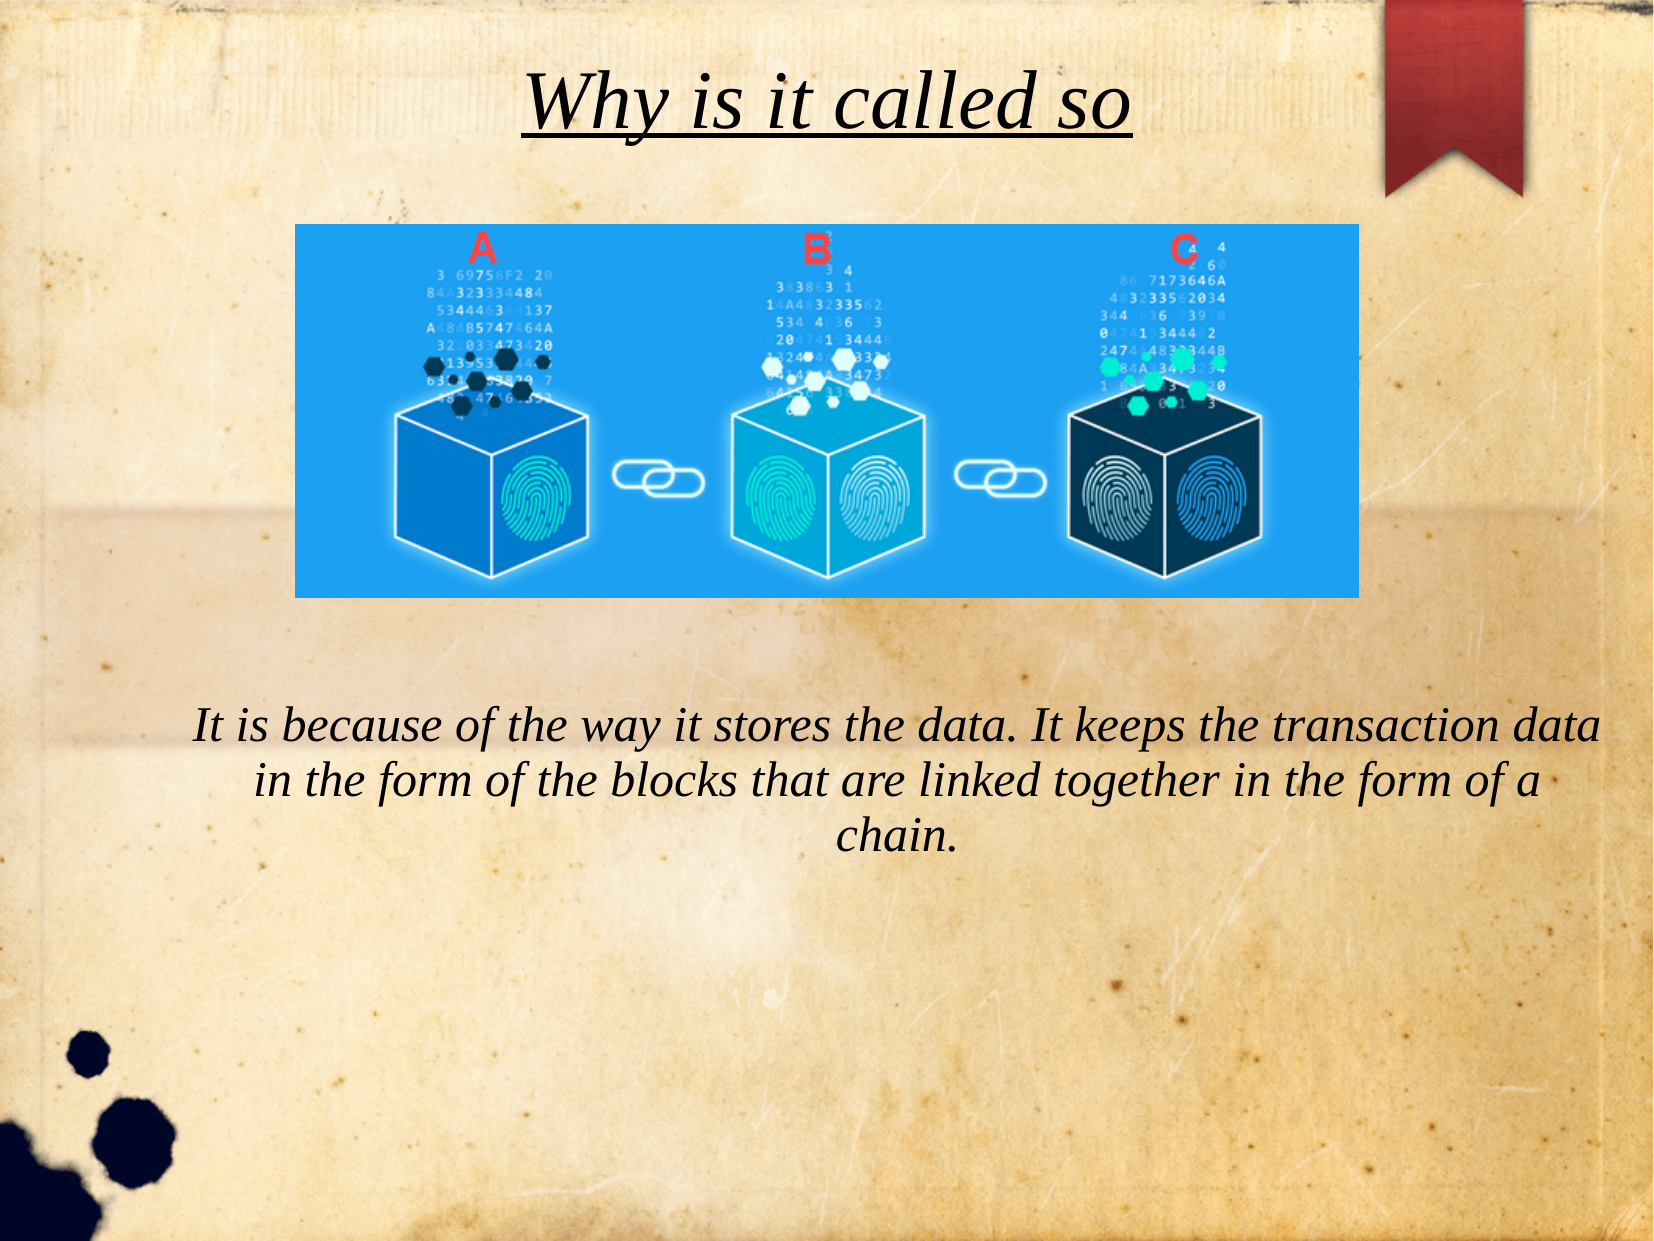

# Why is it called so
It is because of the way it stores the data. It keeps the transaction data in the form of the blocks that are linked together in the form of a chain.